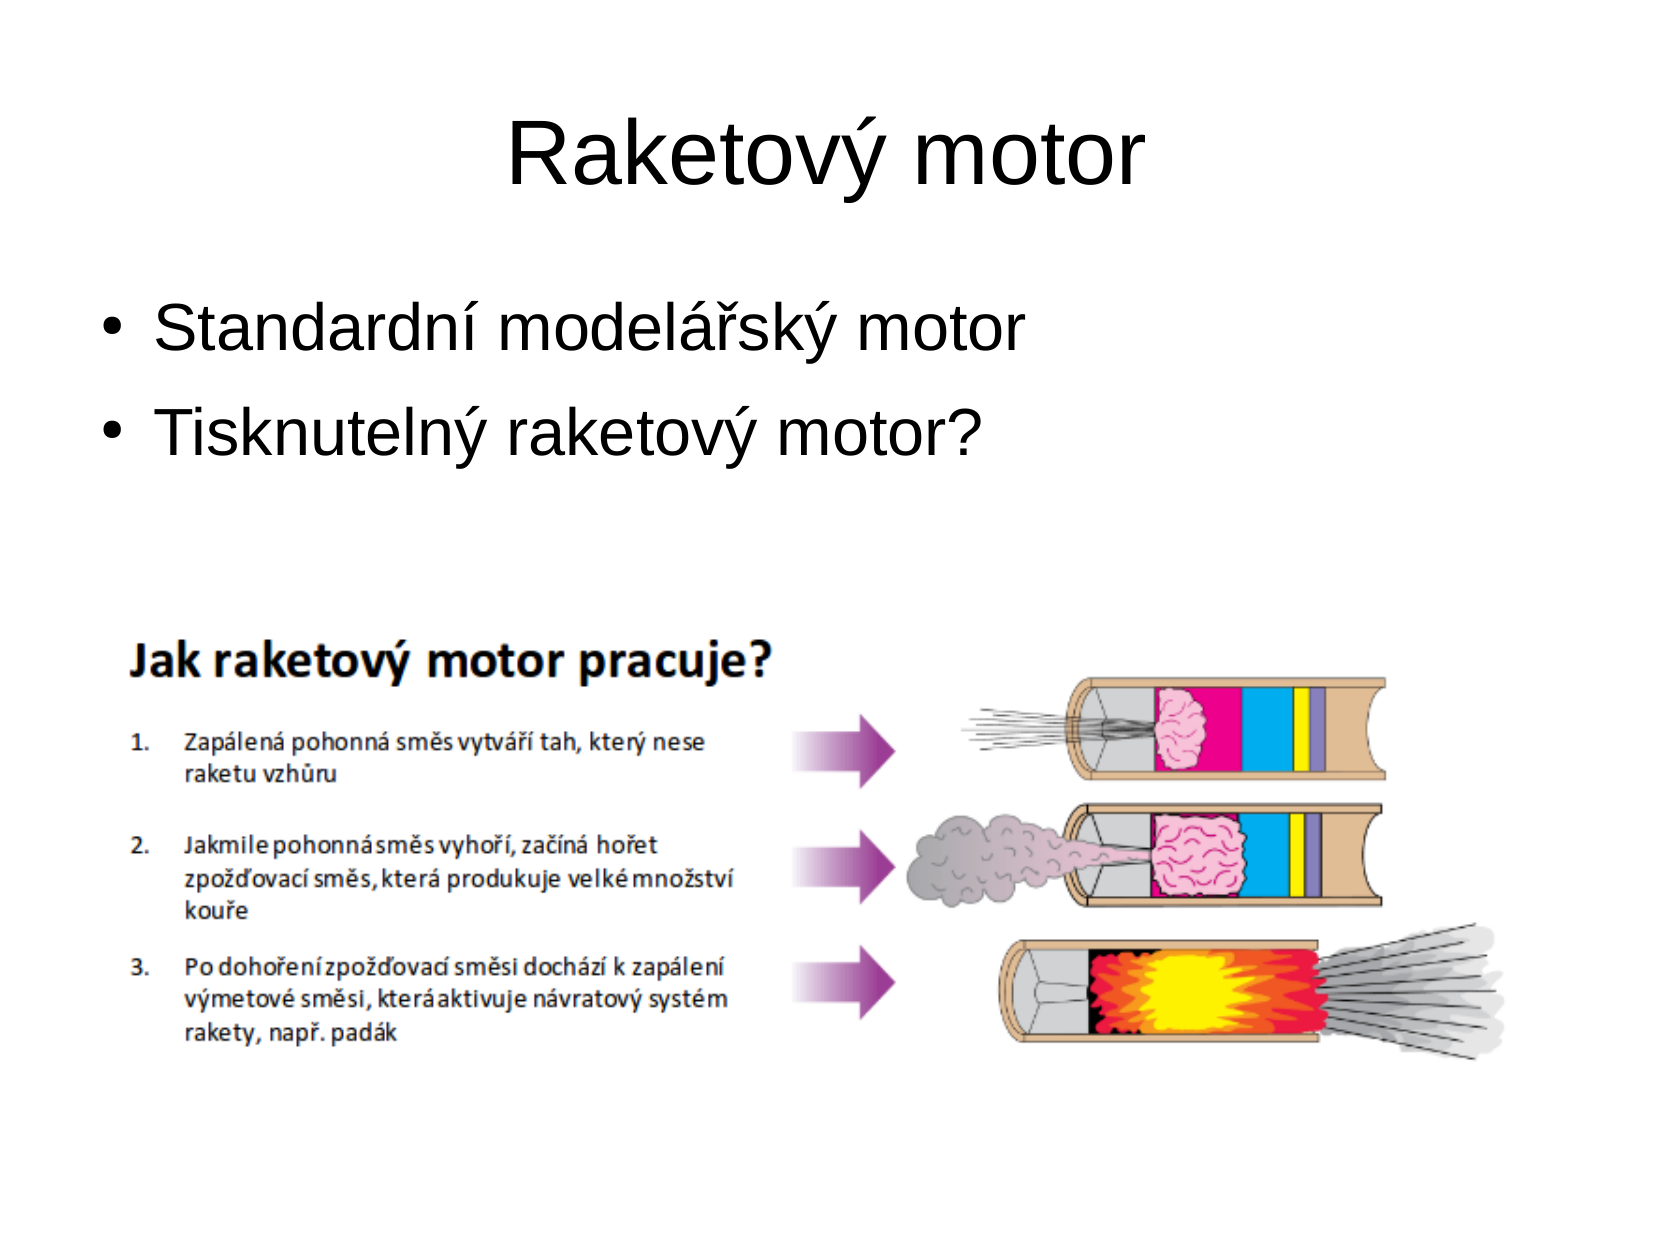

# Raketový motor
Standardní modelářský motor
Tisknutelný raketový motor?